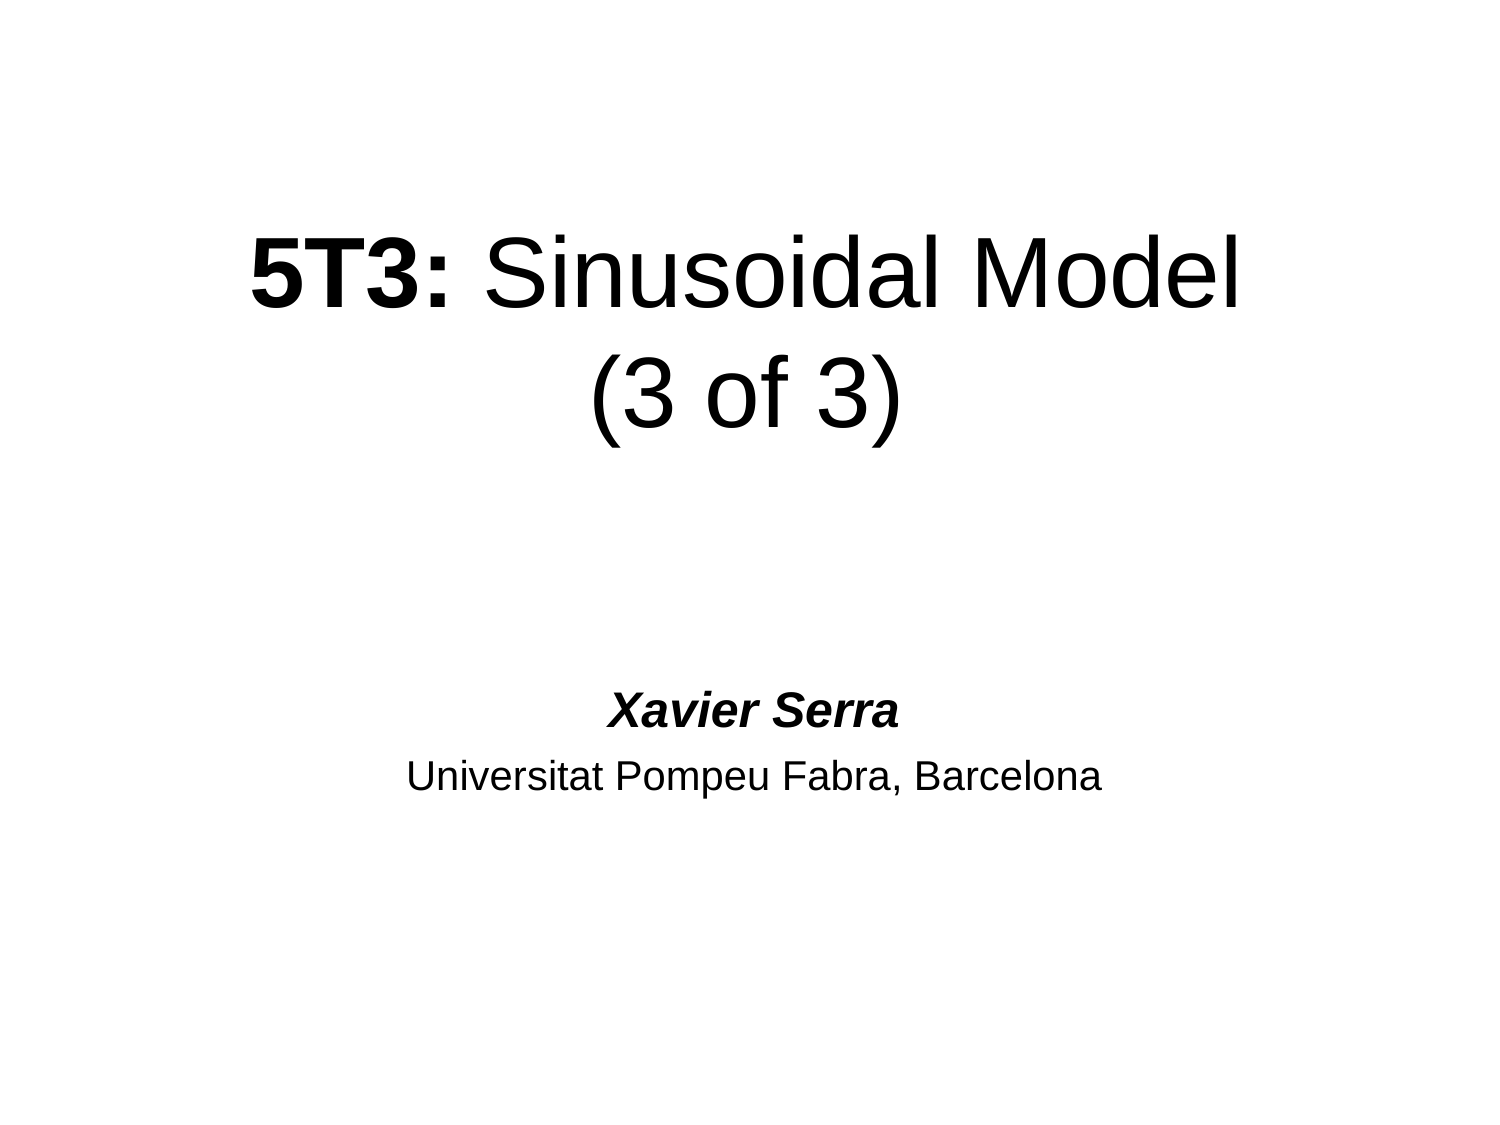

# 5T3: Sinusoidal Model (3 of 3)
Xavier Serra
Universitat Pompeu Fabra, Barcelona